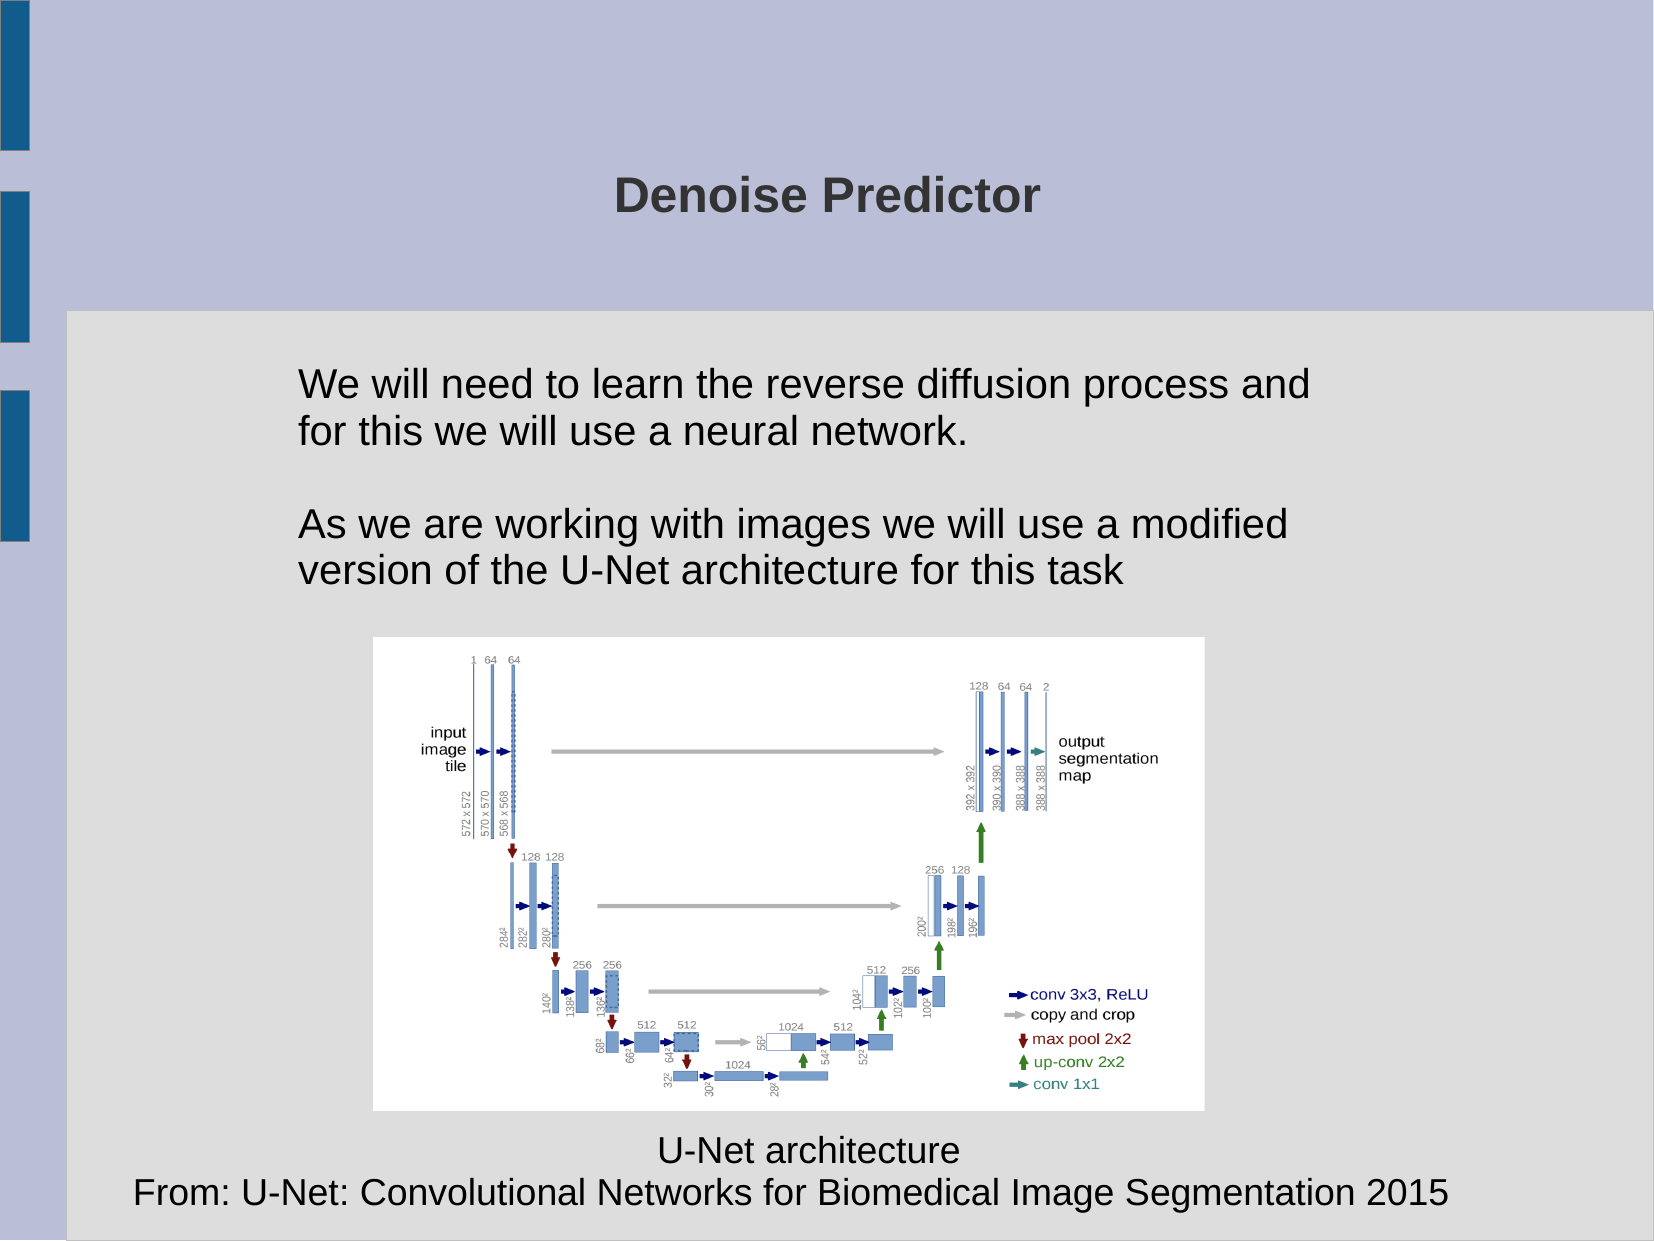

# Denoise Predictor
We will need to learn the reverse diffusion process and for this we will use a neural network.
As we are working with images we will use a modified version of the U-Net architecture for this task
U-Net architecture
From: U-Net: Convolutional Networks for Biomedical Image Segmentation 2015